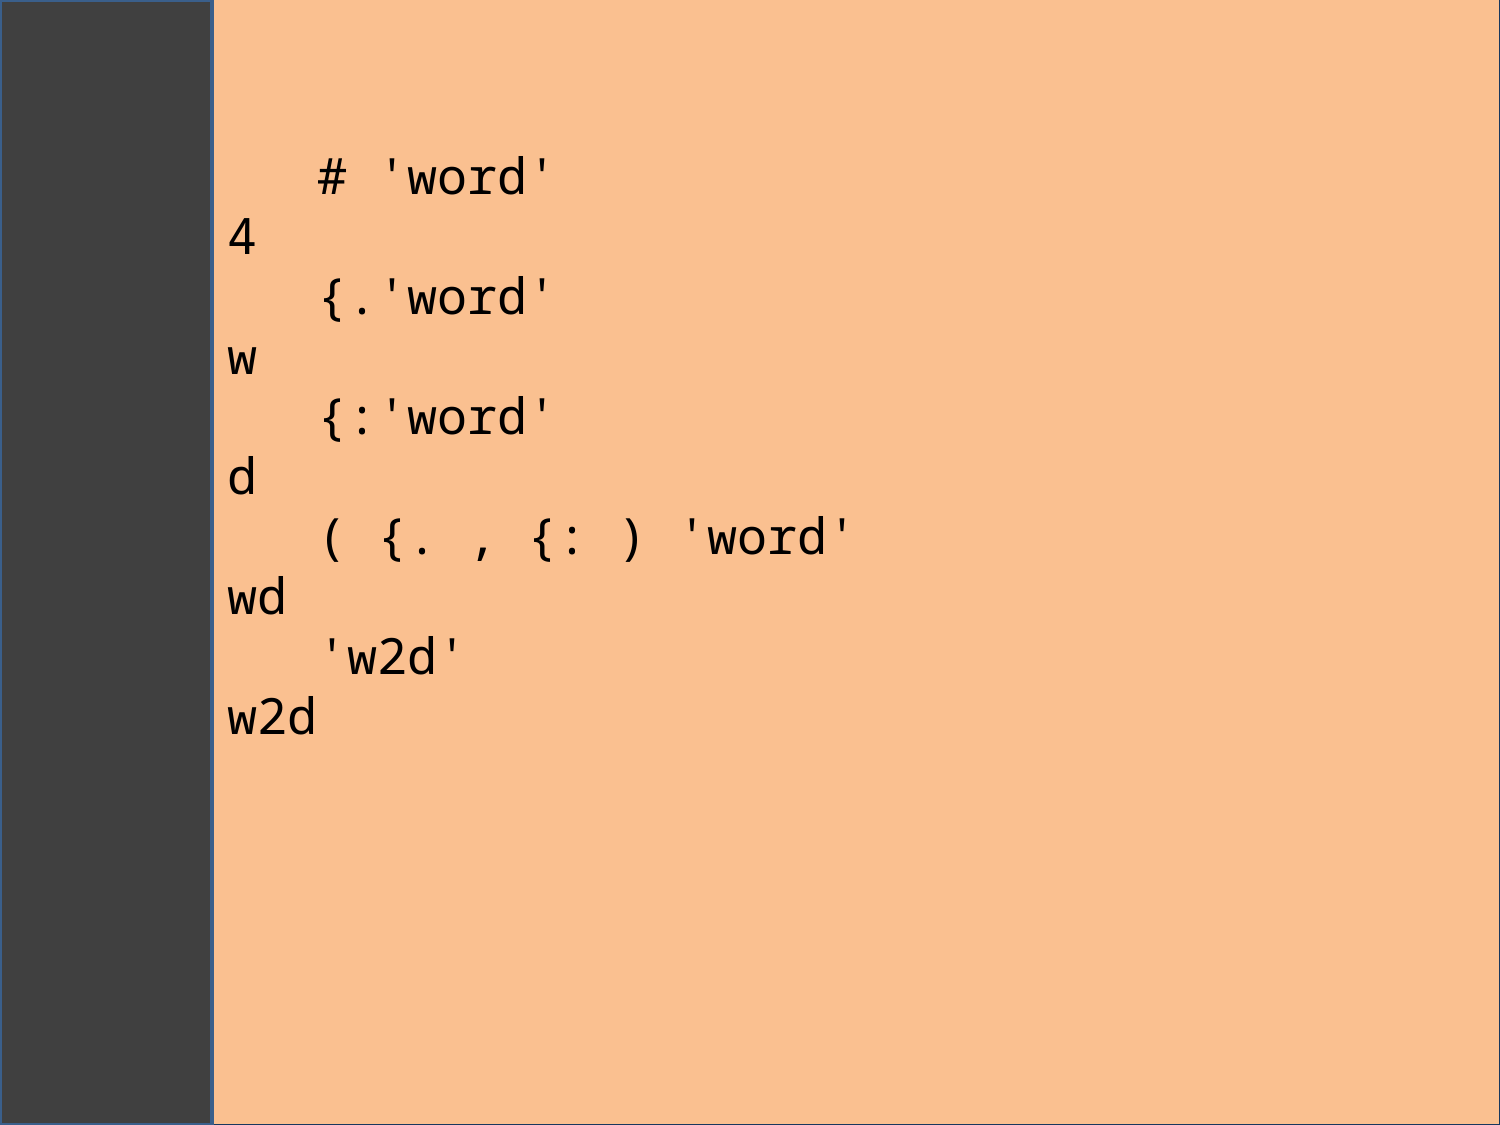

# 'word'
4
 {.'word'
w
 {:'word'
d
 ( {. , {: ) 'word'
wd
 'w2d'
w2d